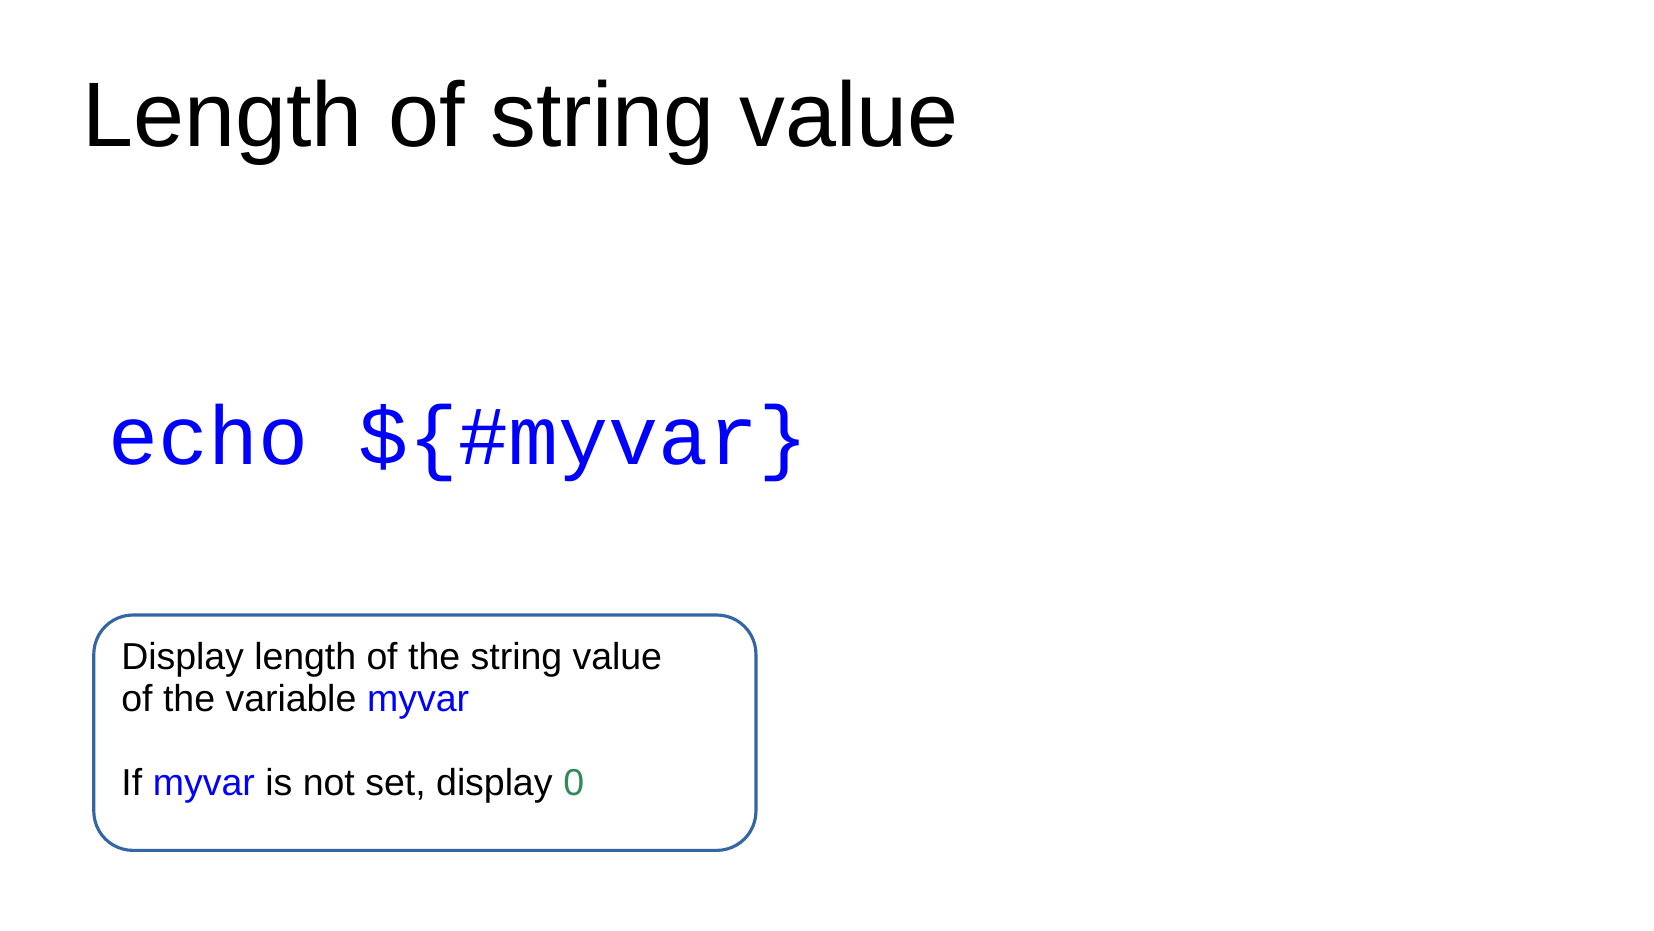

# Length of string value
echo ${#myvar}
Display length of the string value
of the variable myvar
If myvar is not set, display 0